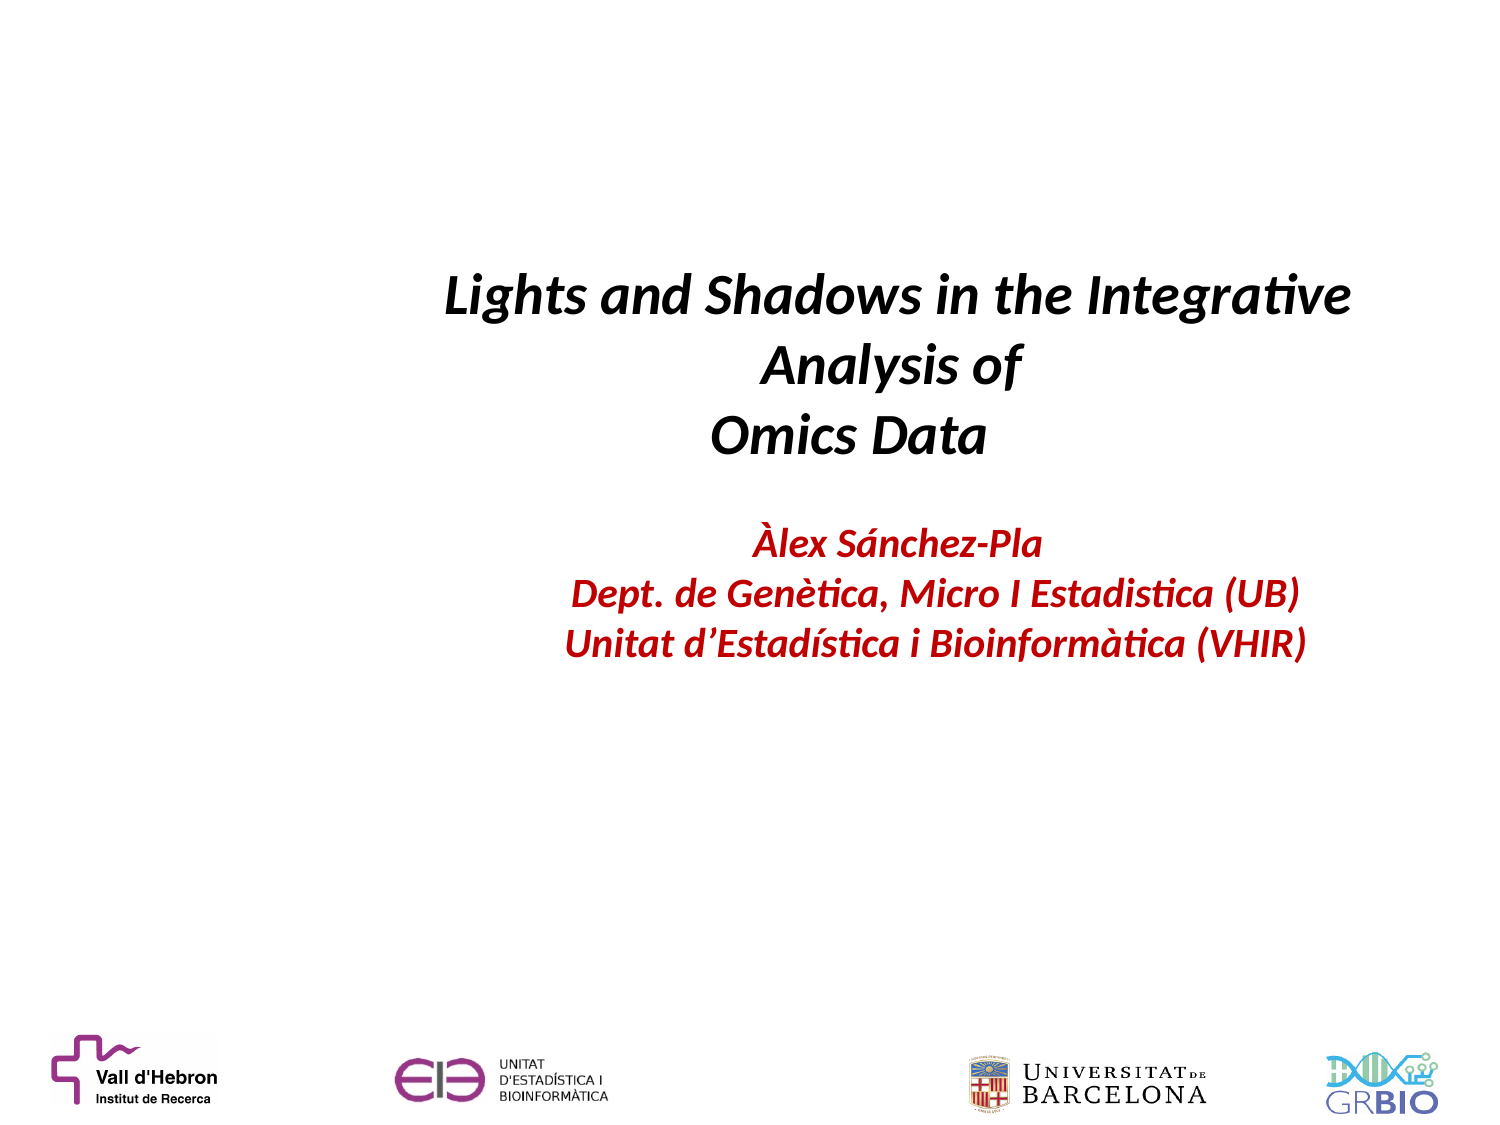

Lights and Shadows in the Integrative Analysis of
Omics Data
Àlex Sánchez-Pla
	Dept. de Genètica, Micro I Estadistica (UB)
	Unitat d’Estadística i Bioinformàtica (VHIR)